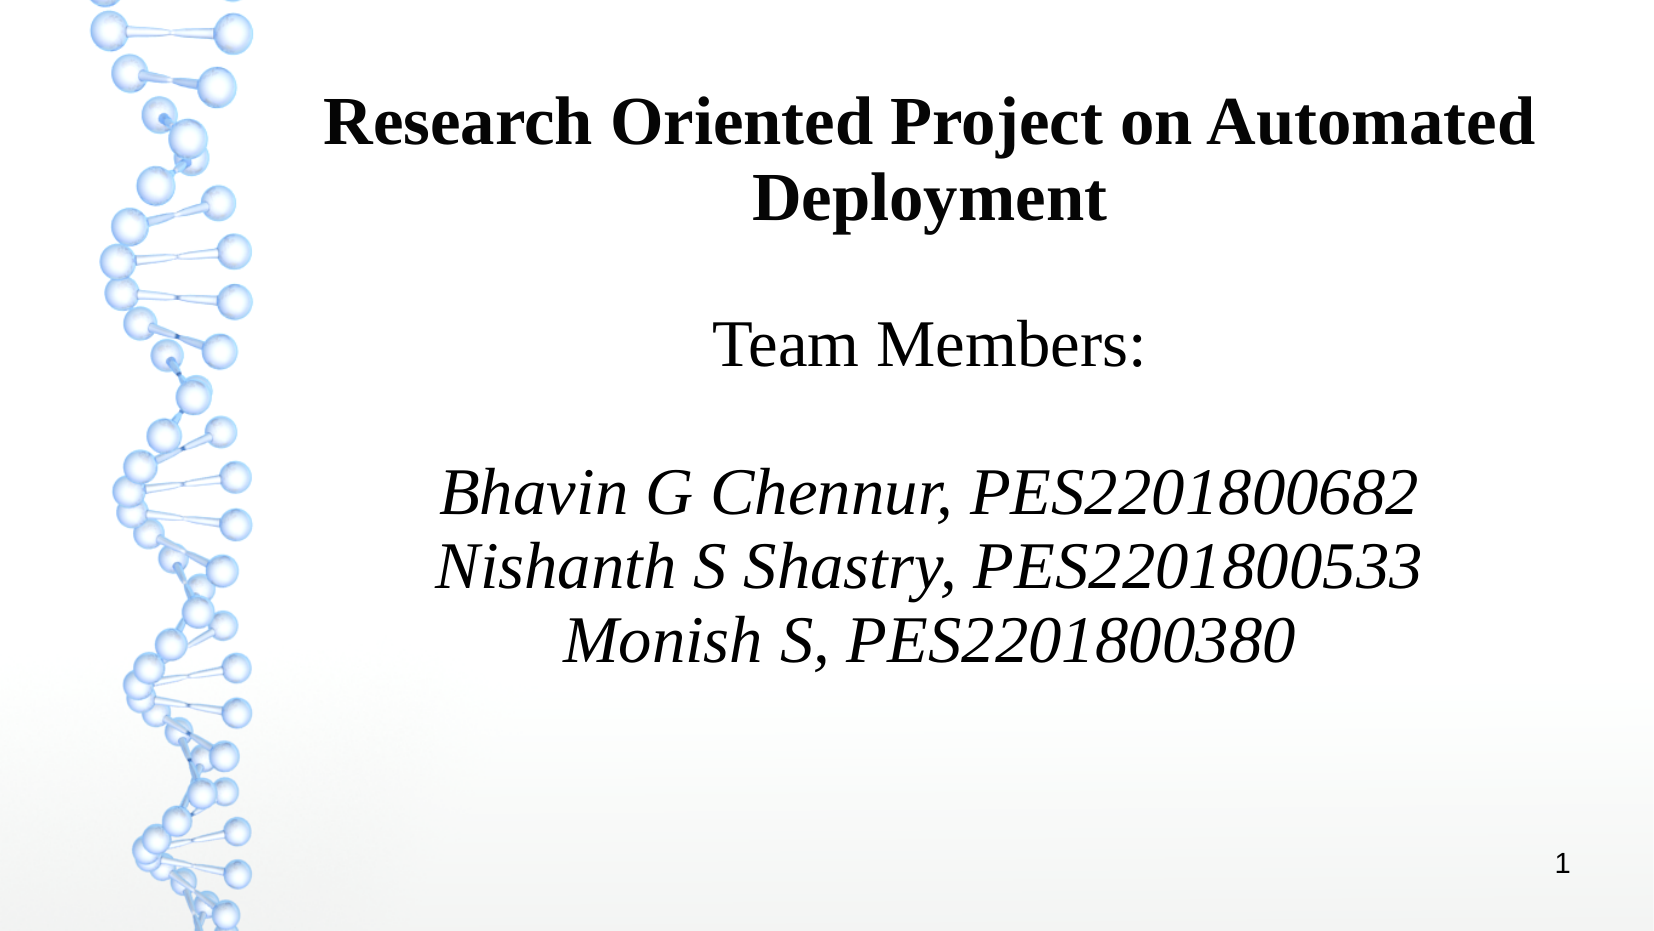

# Research Oriented Project on Automated Deployment
Team Members:
Bhavin G Chennur, PES2201800682
Nishanth S Shastry, PES2201800533
Monish S, PES2201800380
1